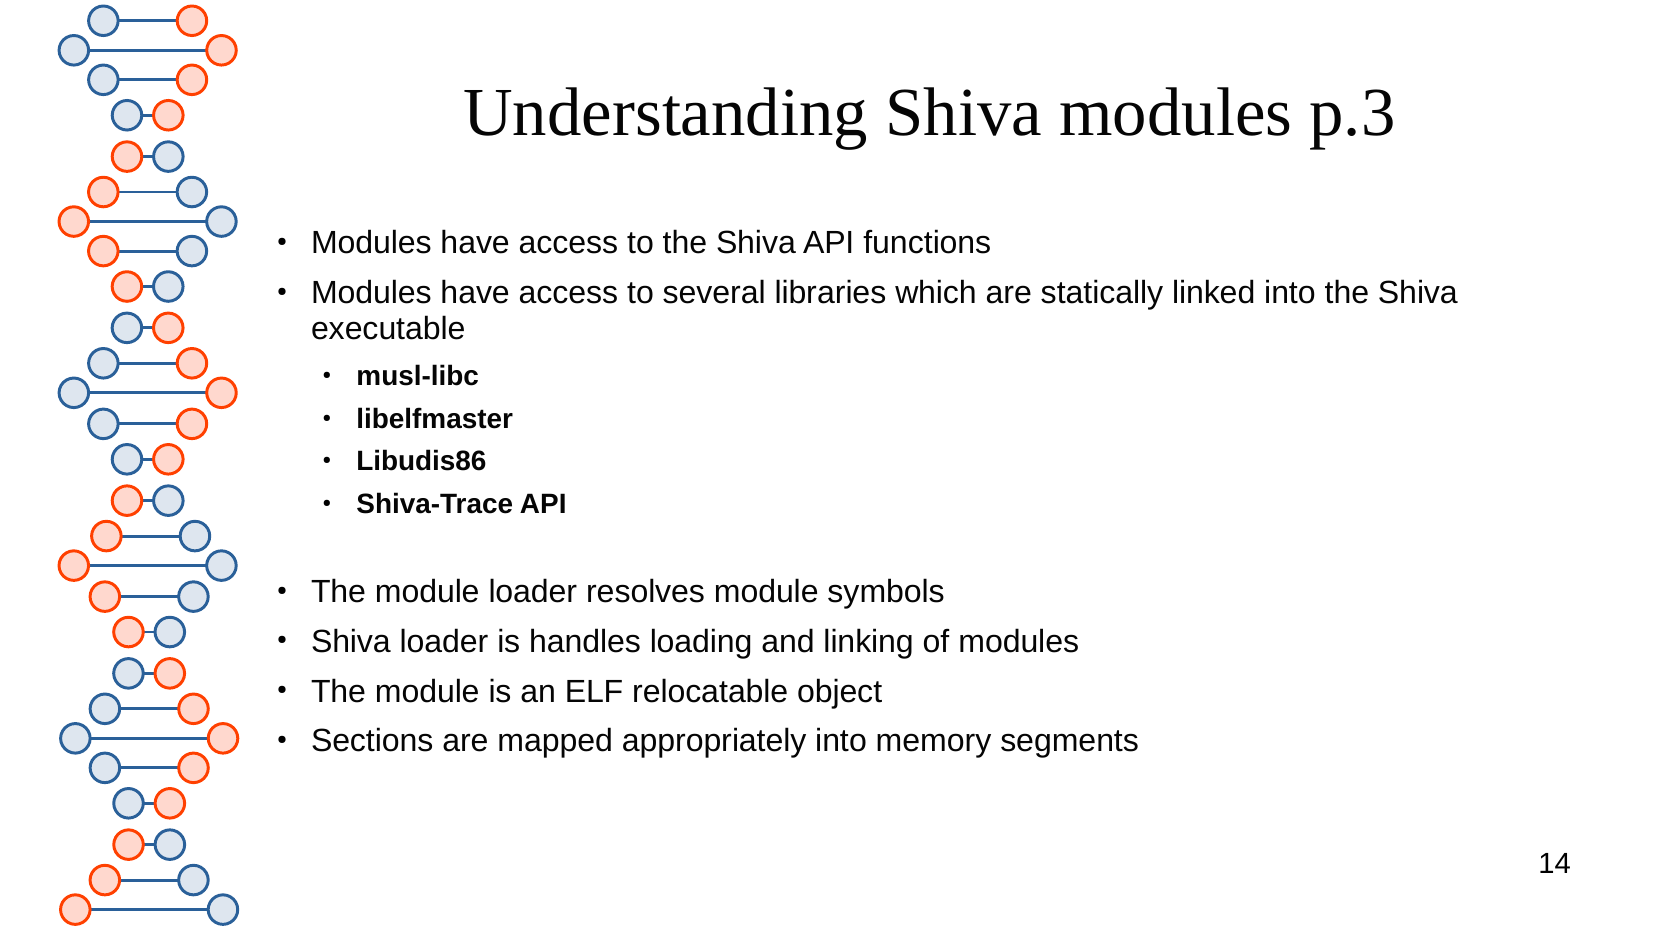

# Understanding Shiva modules p.3
Modules have access to the Shiva API functions
Modules have access to several libraries which are statically linked into the Shiva executable
musl-libc
libelfmaster
Libudis86
Shiva-Trace API
The module loader resolves module symbols
Shiva loader is handles loading and linking of modules
The module is an ELF relocatable object
Sections are mapped appropriately into memory segments
14